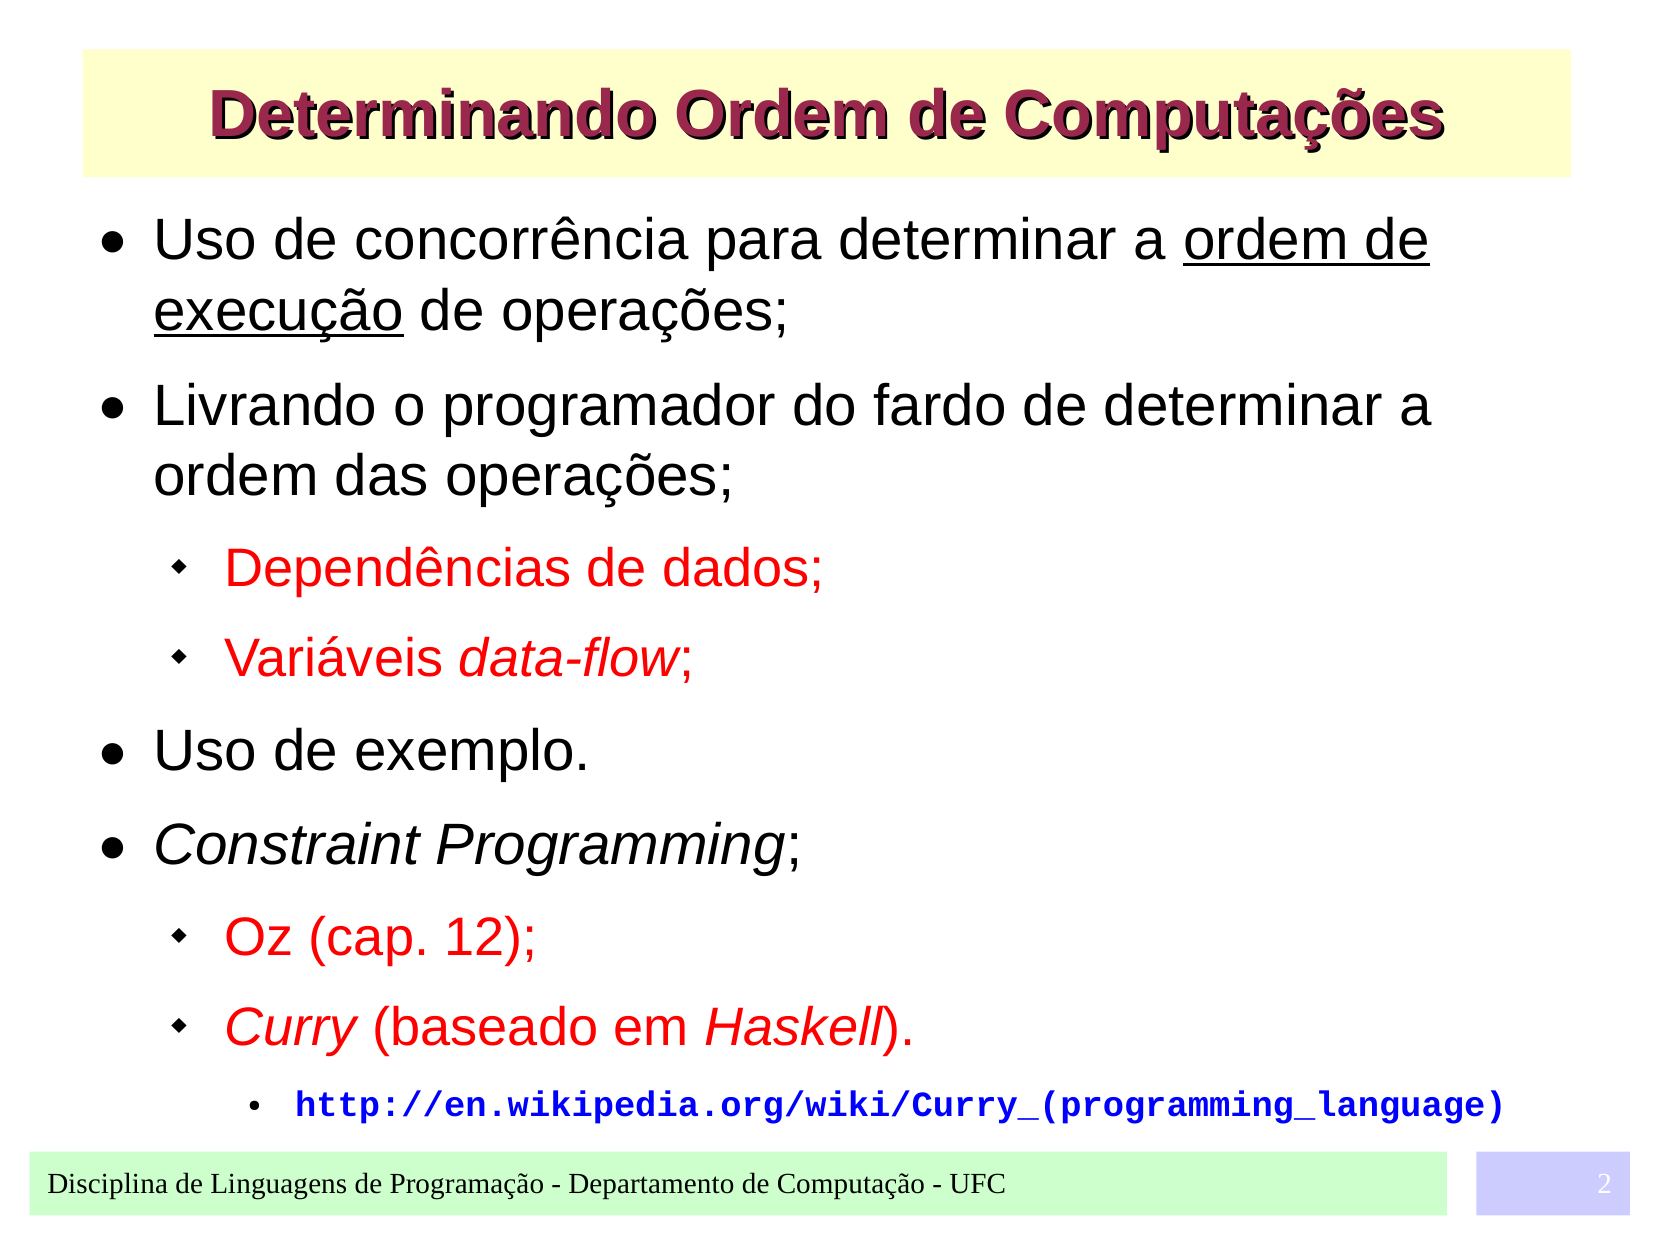

# Determinando Ordem de Computações
Uso de concorrência para determinar a ordem de execução de operações;
Livrando o programador do fardo de determinar a ordem das operações;
Dependências de dados;
Variáveis data-flow;
Uso de exemplo.
Constraint Programming;
Oz (cap. 12);
Curry (baseado em Haskell).
http://en.wikipedia.org/wiki/Curry_(programming_language)
Disciplina de Linguagens de Programação - Departamento de Computação - UFC
2